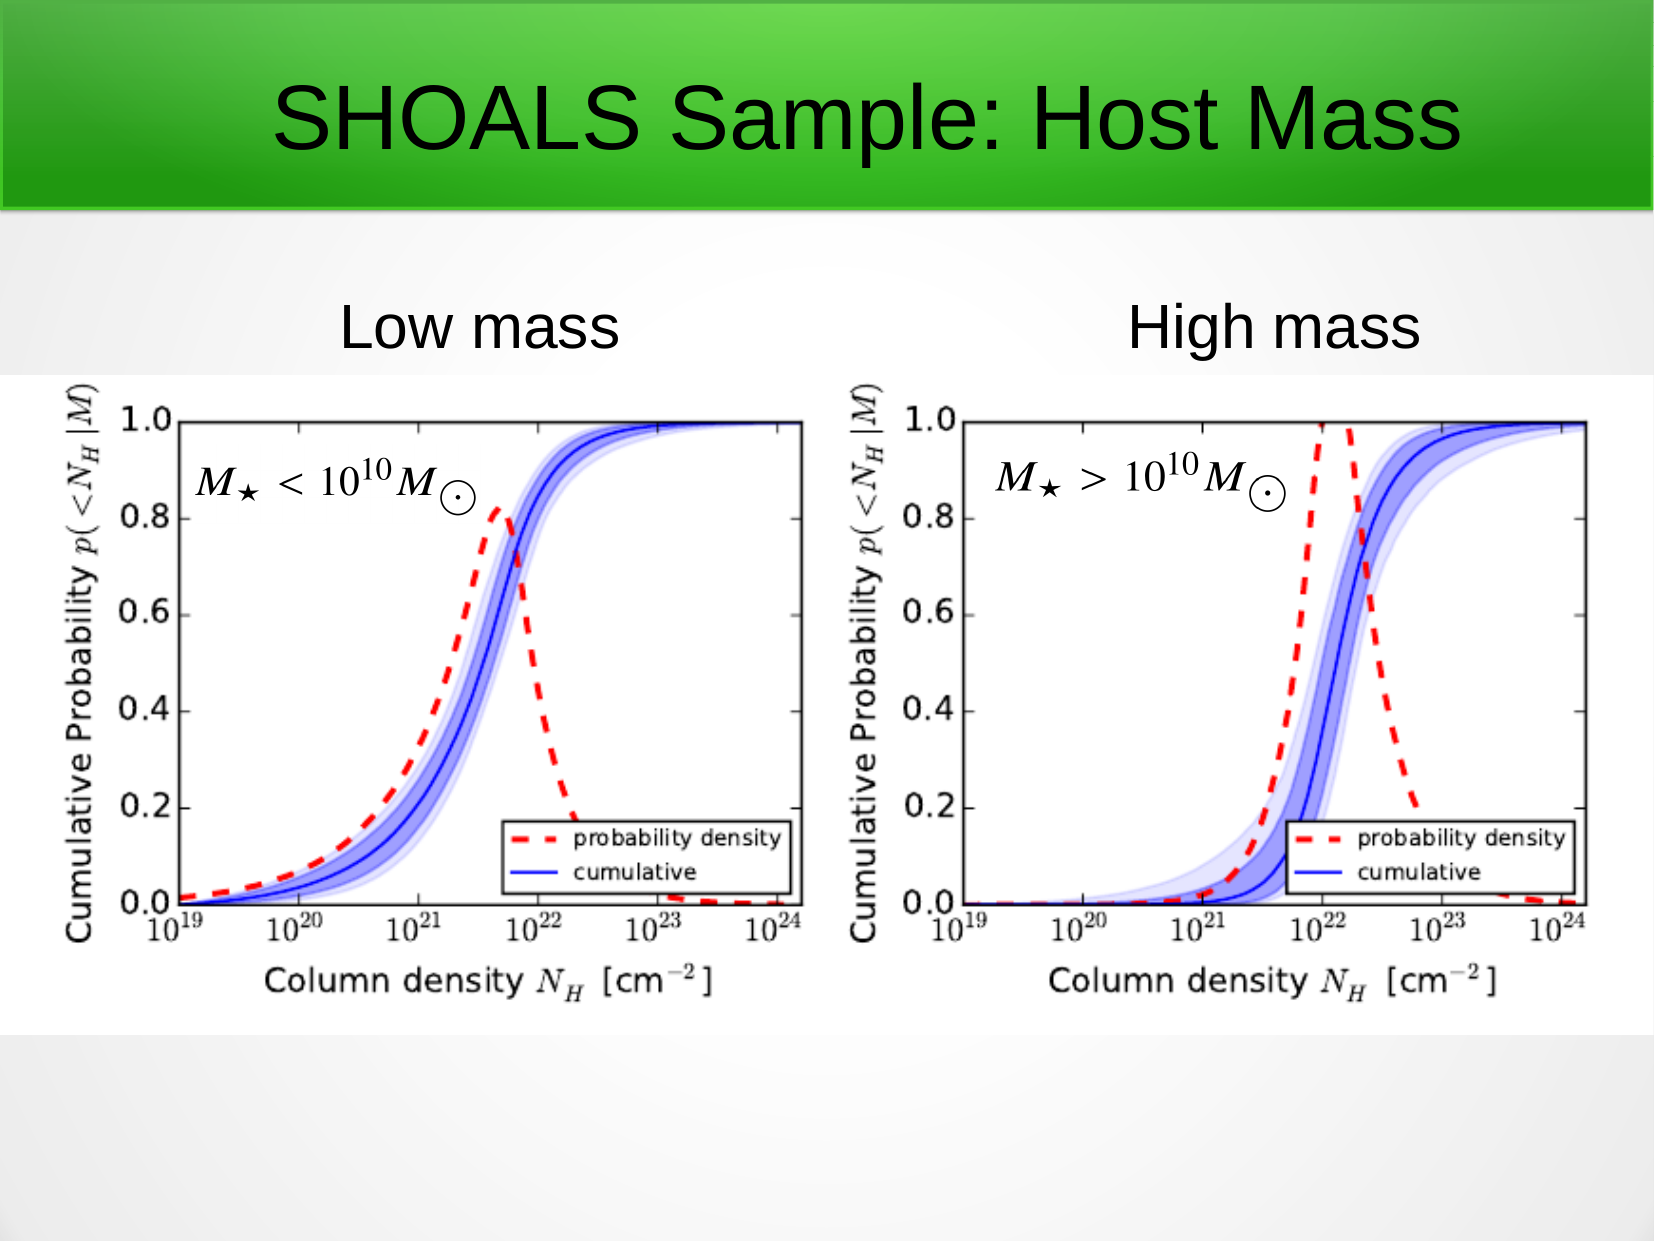

SHOALS Sample: Host Mass
Low mass
High mass
#